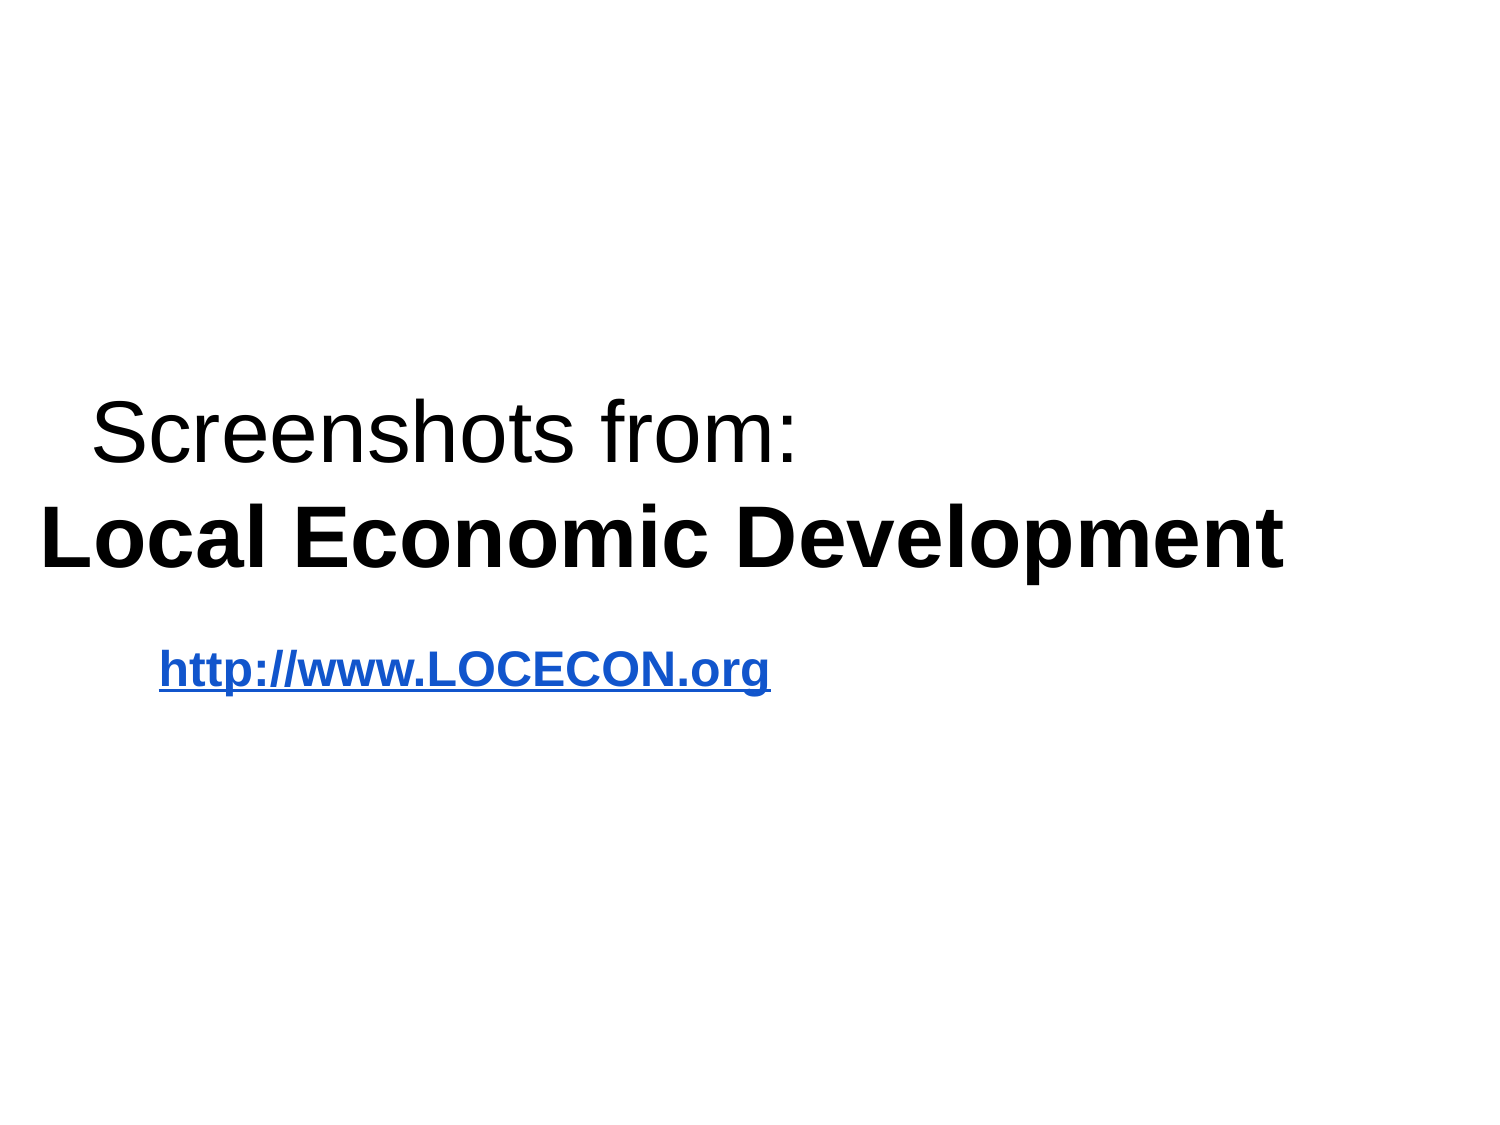

# Screenshots from: Local Economic Development
http://www.LOCECON.org